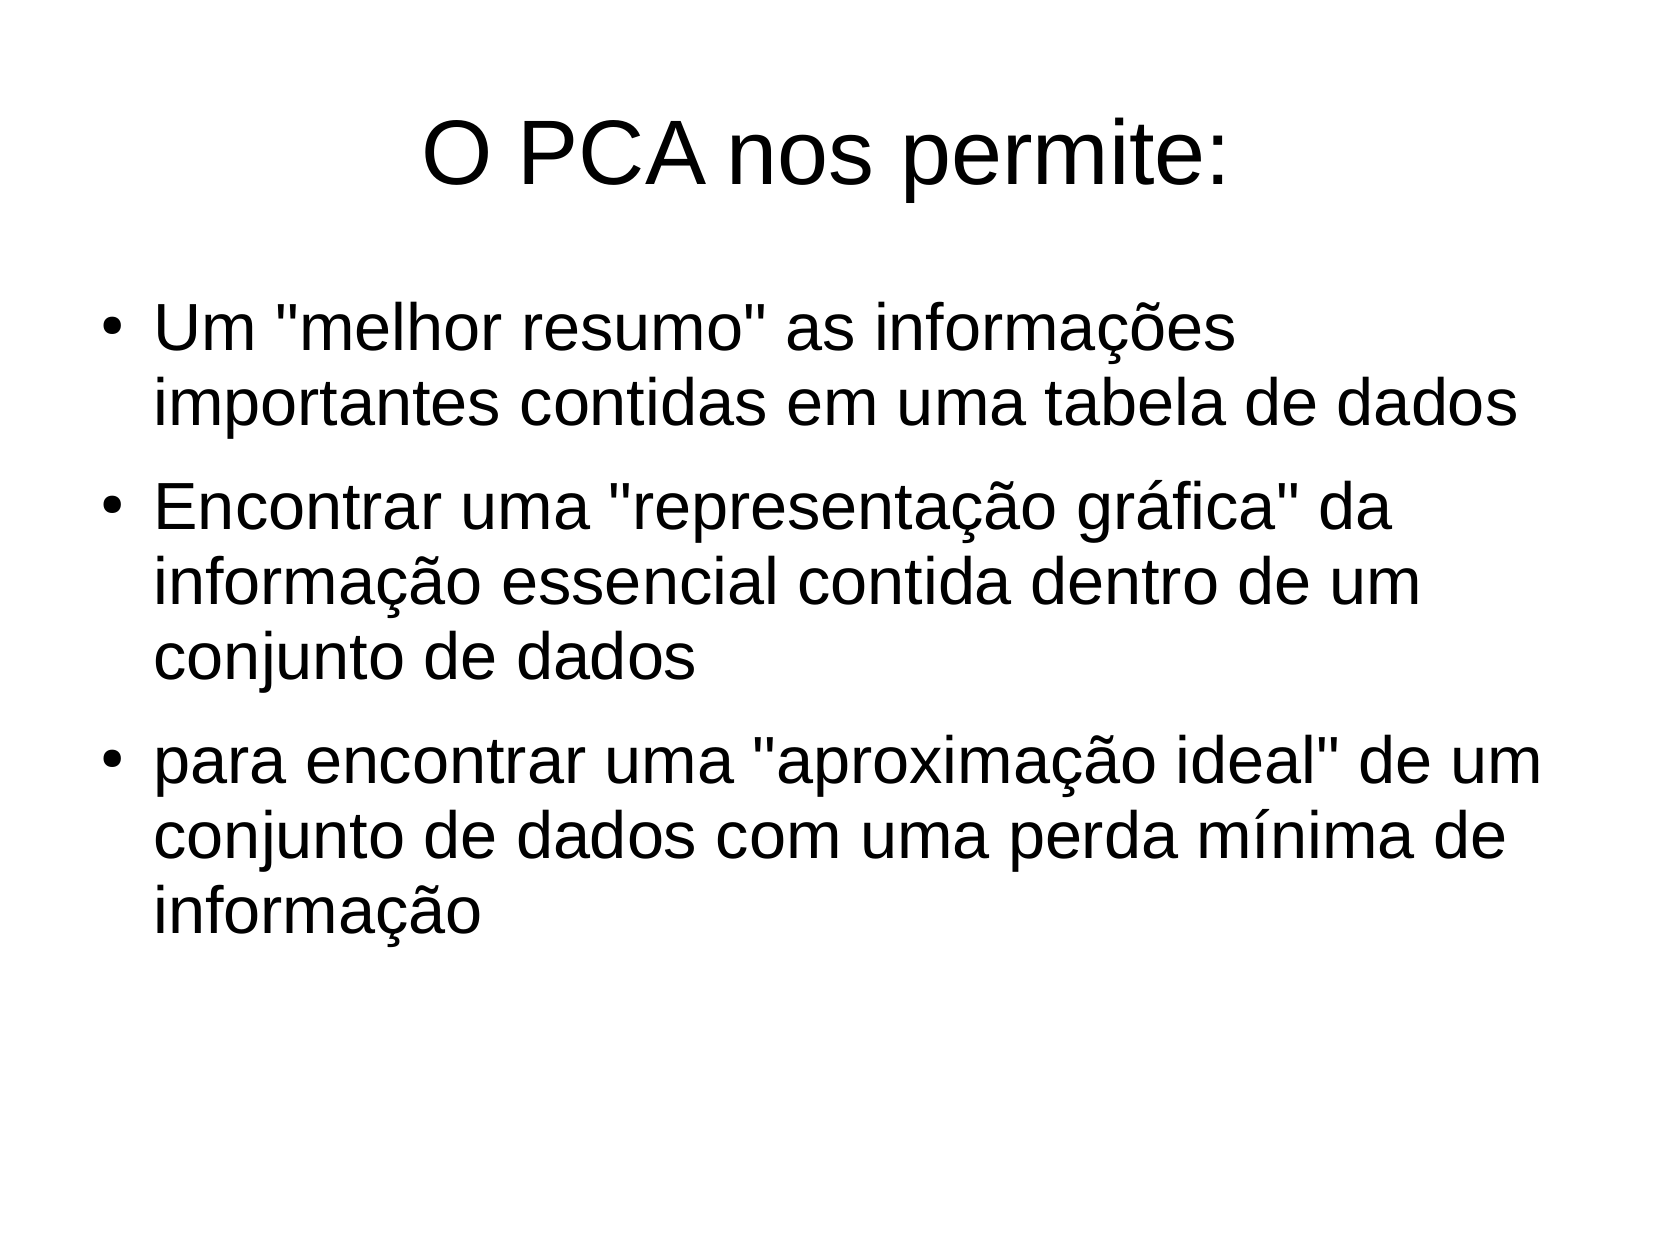

# O PCA nos permite:
Um "melhor resumo" as informações importantes contidas em uma tabela de dados
Encontrar uma "representação gráfica" da informação essencial contida dentro de um conjunto de dados
para encontrar uma "aproximação ideal" de um conjunto de dados com uma perda mínima de informação